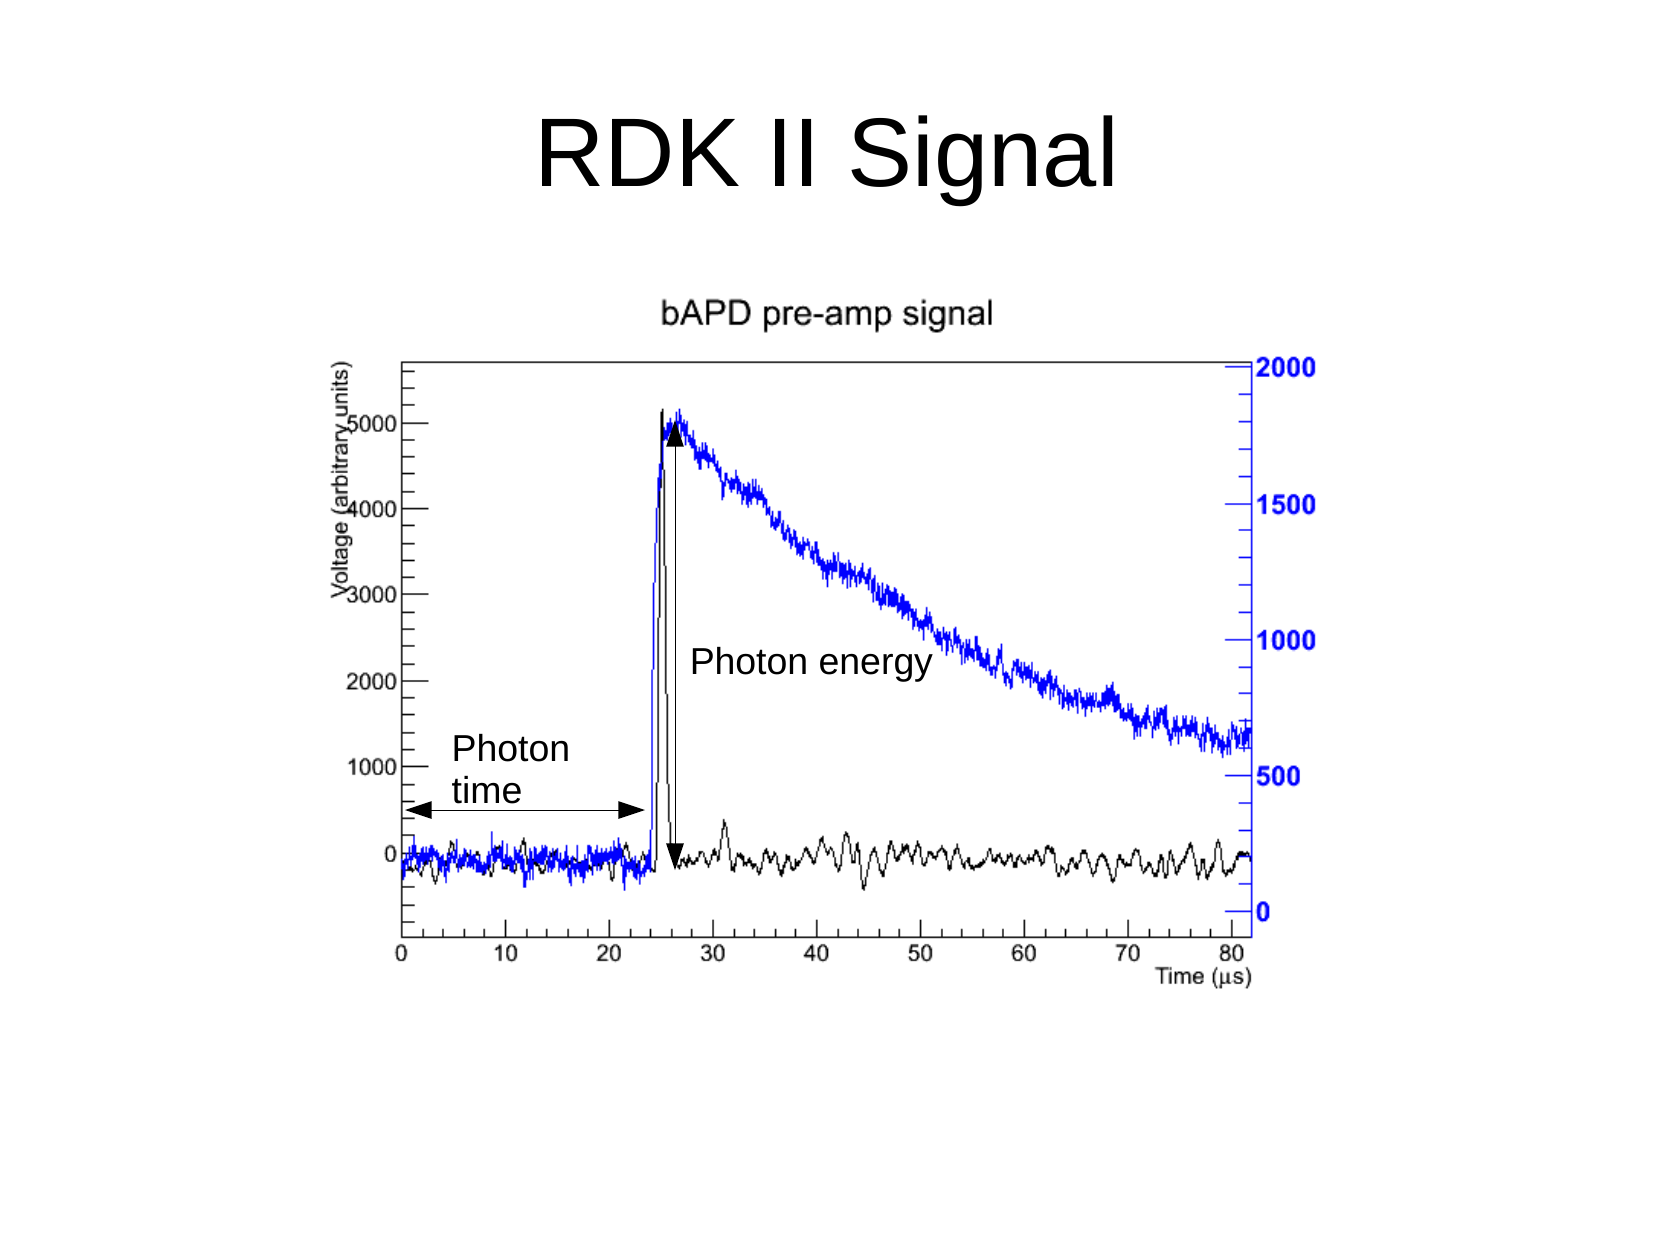

# RDK II Signal
Photon energy
Photon
time